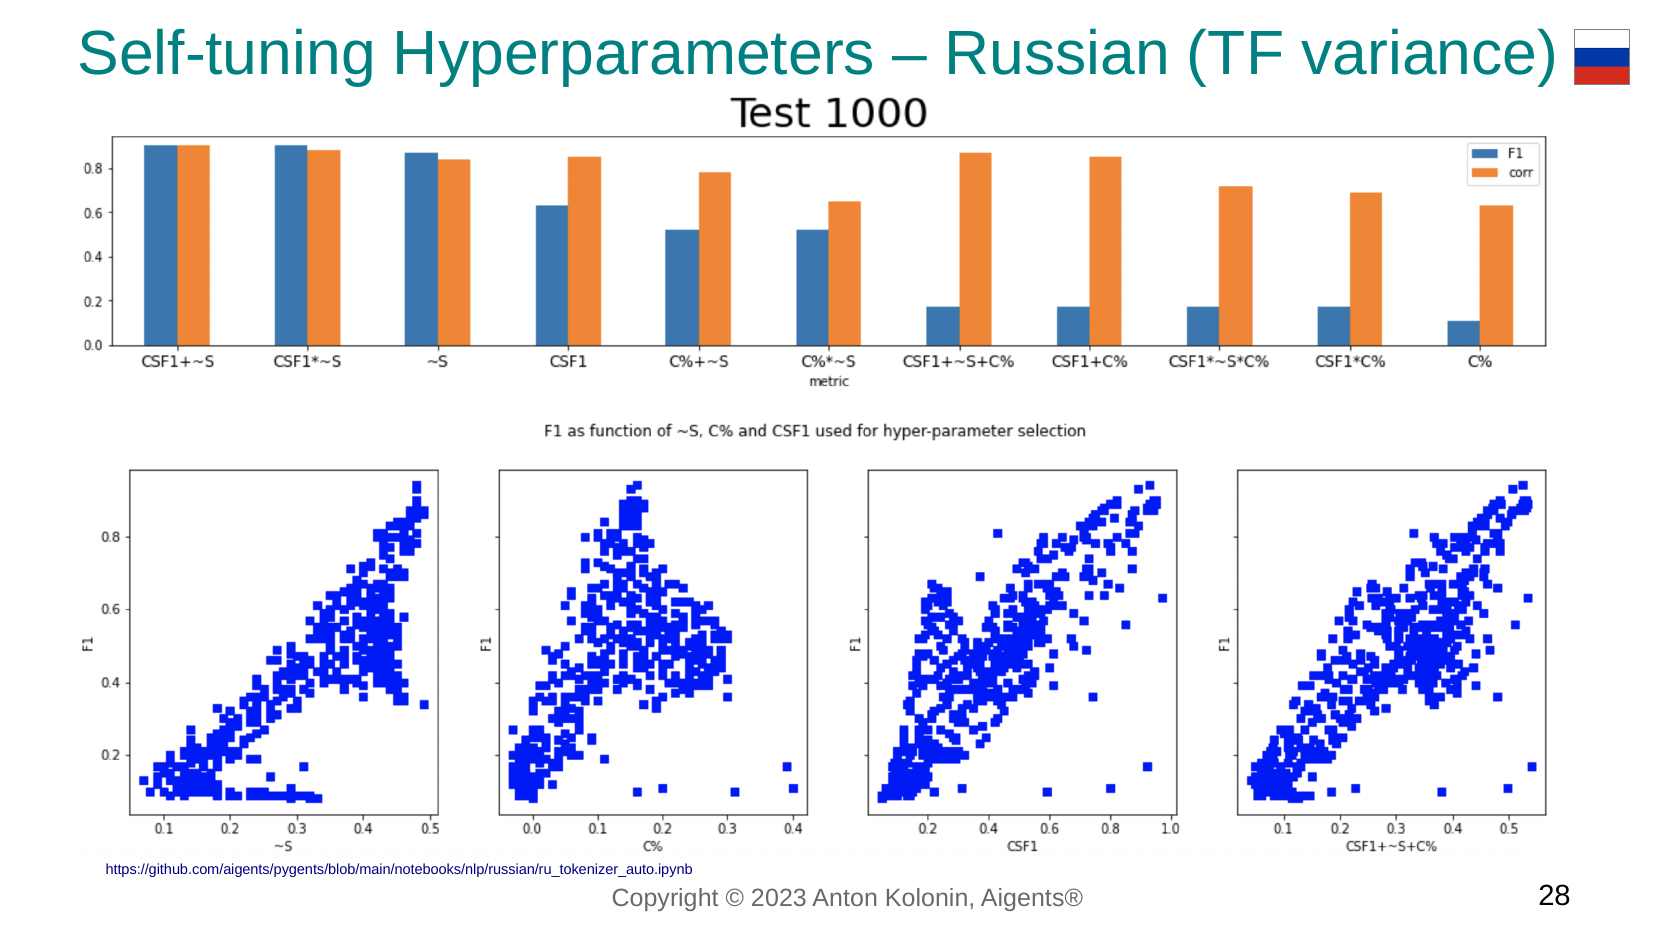

Self-tuning Hyperparameters – Russian (TF variance)
https://github.com/aigents/pygents/blob/main/notebooks/nlp/russian/ru_tokenizer_auto.ipynb
Copyright © 2023 Anton Kolonin, Aigents®
28